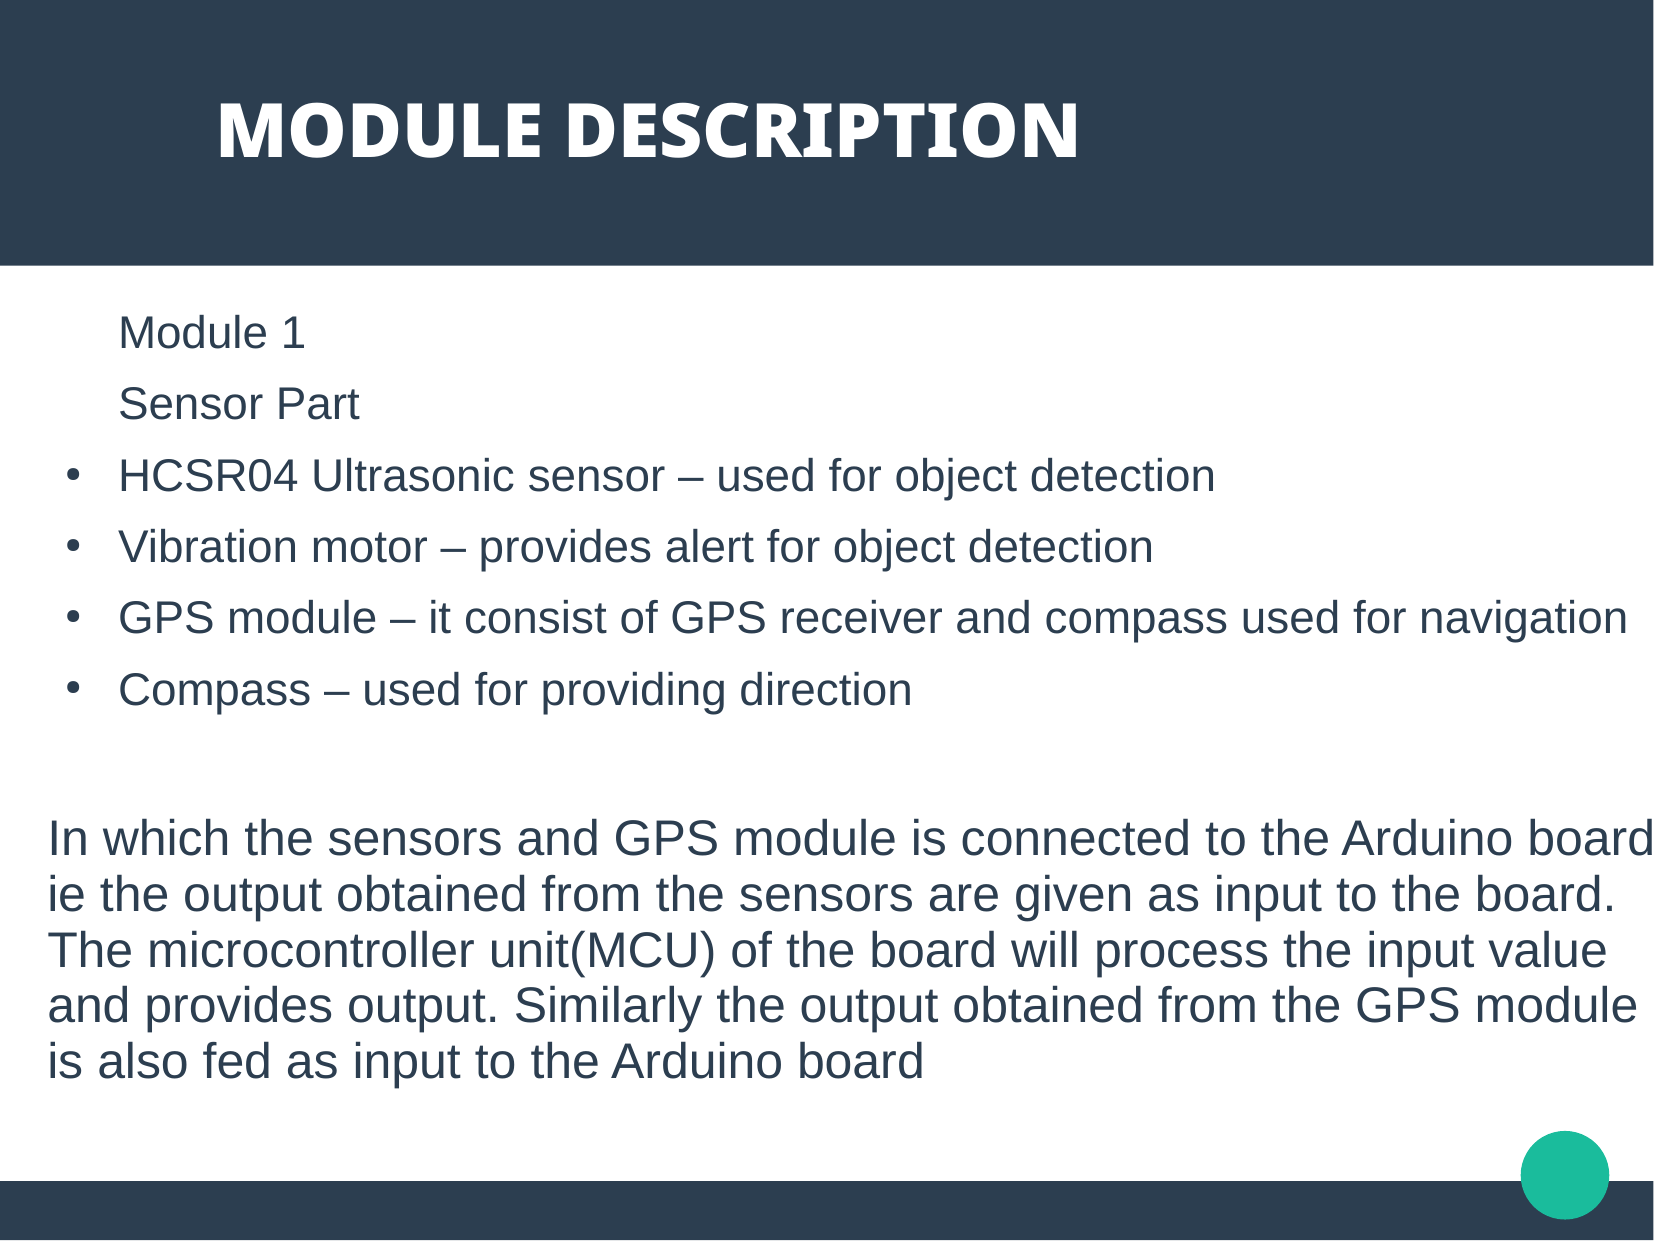

# MODULE DESCRIPTION
Module 1
Sensor Part
HCSR04 Ultrasonic sensor – used for object detection
Vibration motor – provides alert for object detection
GPS module – it consist of GPS receiver and compass used for navigation
Compass – used for providing direction
In which the sensors and GPS module is connected to the Arduino board ie the output obtained from the sensors are given as input to the board. The microcontroller unit(MCU) of the board will process the input value and provides output. Similarly the output obtained from the GPS module is also fed as input to the Arduino board